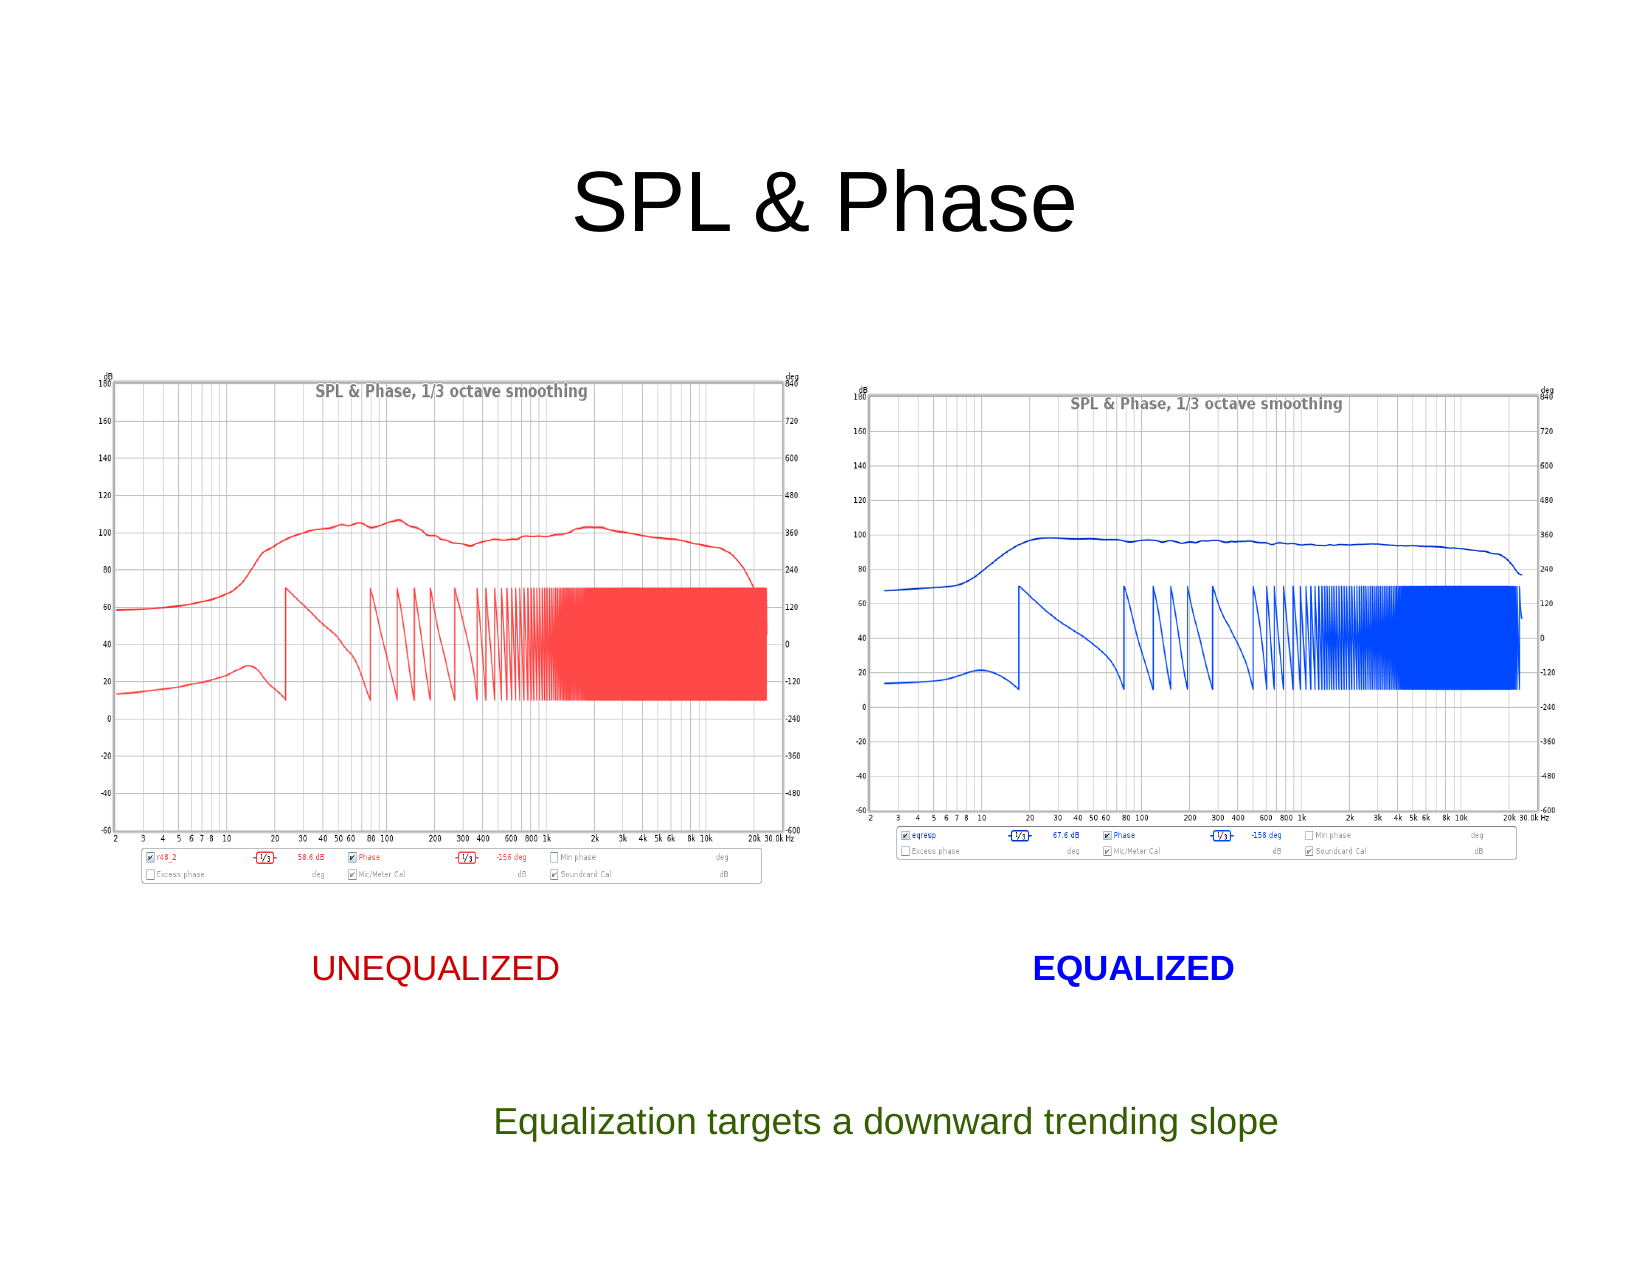

# SPL & Phase
UNEQUALIZED
EQUALIZED
Equalization targets a downward trending slope